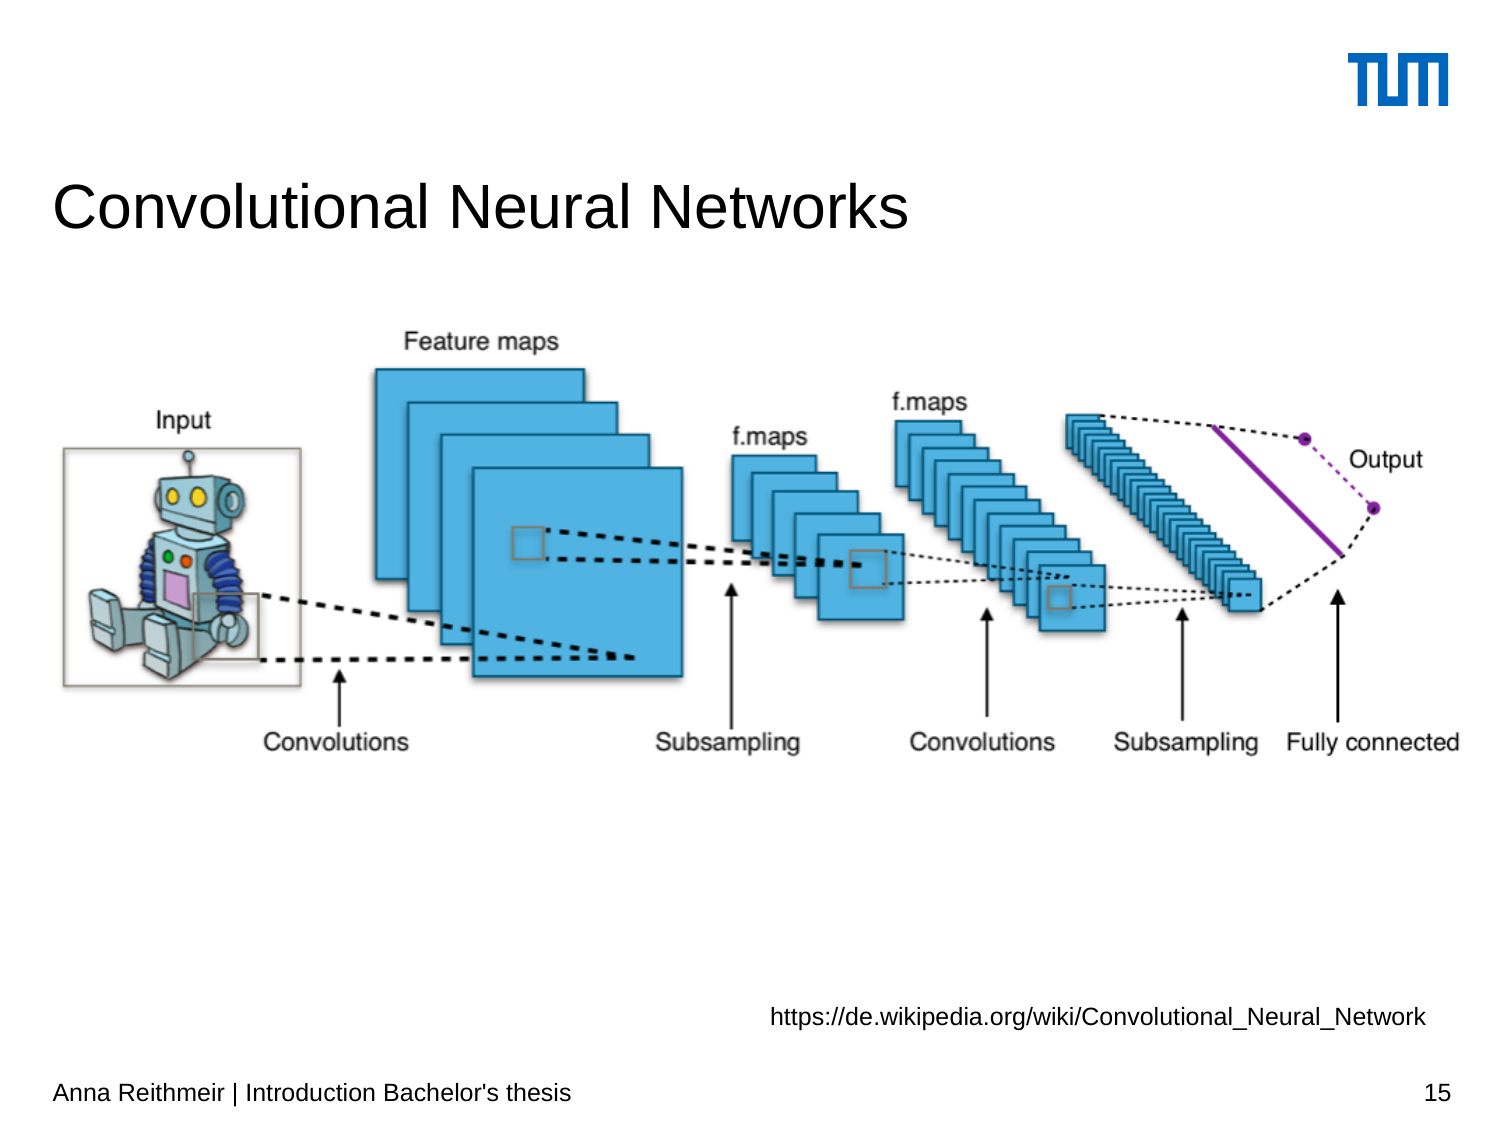

# Convolutional Neural Networks
https://de.wikipedia.org/wiki/Convolutional_Neural_Network
Anna Reithmeir | Introduction Bachelor's thesis
15